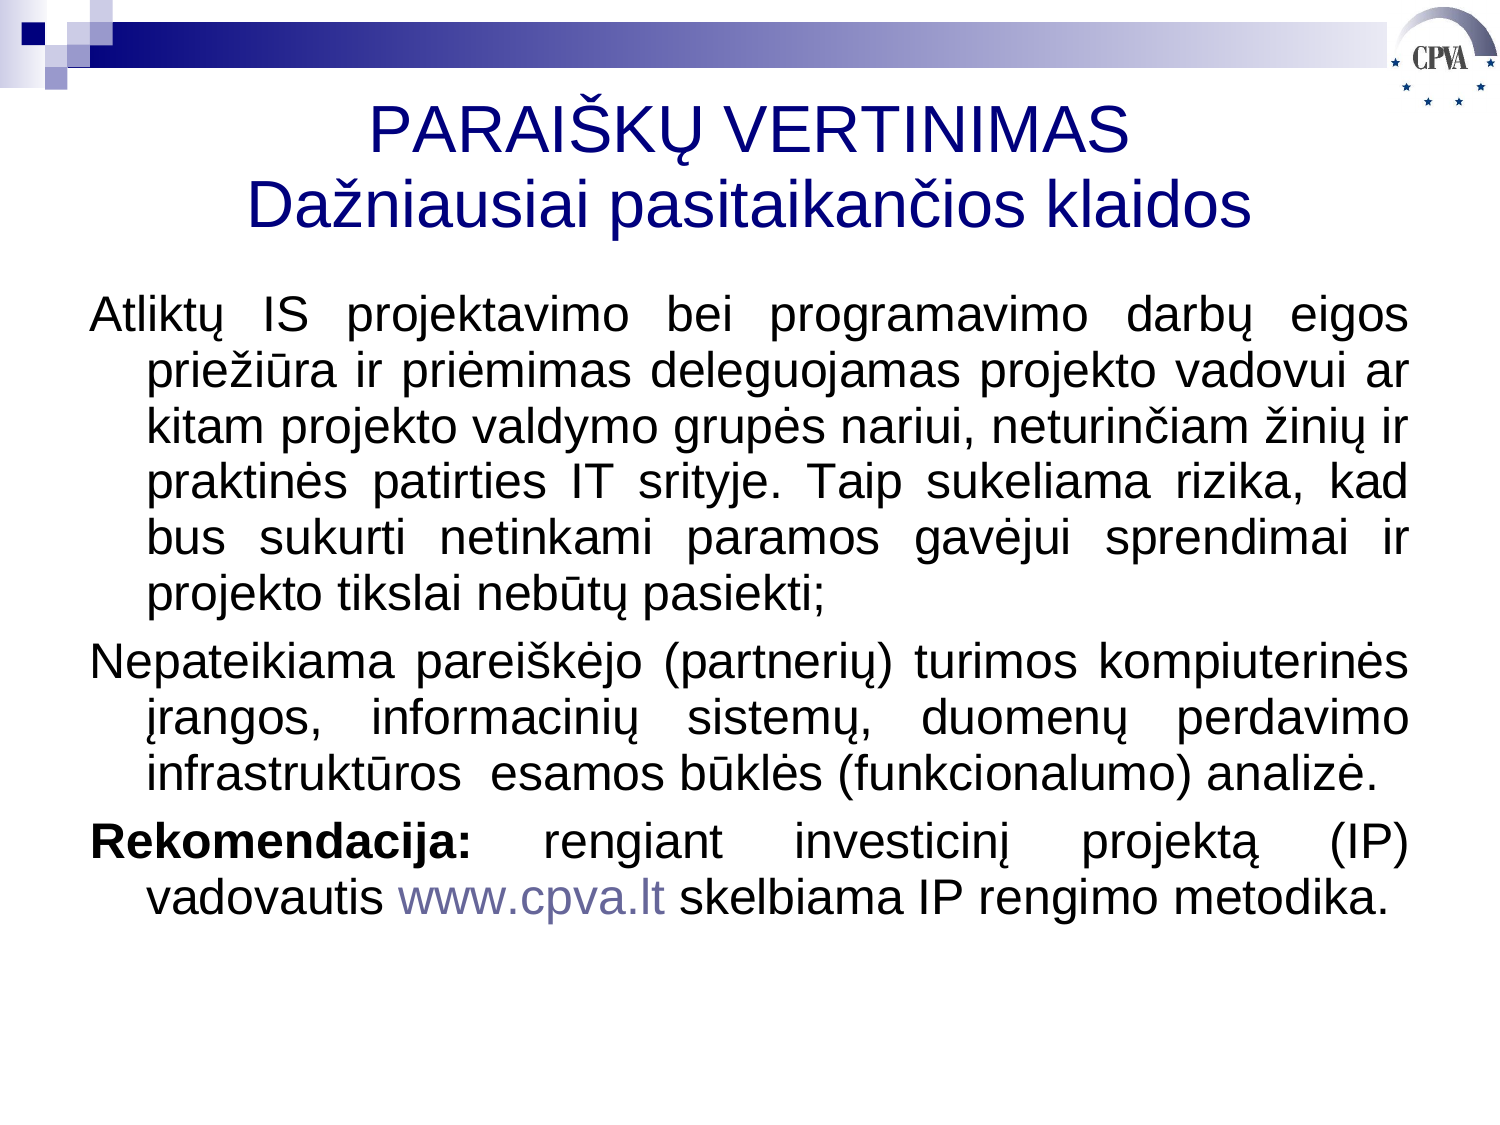

# PARAIŠKŲ VERTINIMAS Dažniausiai pasitaikančios klaidos
Atliktų IS projektavimo bei programavimo darbų eigos priežiūra ir priėmimas deleguojamas projekto vadovui ar kitam projekto valdymo grupės nariui, neturinčiam žinių ir praktinės patirties IT srityje. Taip sukeliama rizika, kad bus sukurti netinkami paramos gavėjui sprendimai ir projekto tikslai nebūtų pasiekti;
Nepateikiama pareiškėjo (partnerių) turimos kompiuterinės įrangos, informacinių sistemų, duomenų perdavimo infrastruktūros esamos būklės (funkcionalumo) analizė.
Rekomendacija: rengiant investicinį projektą (IP) vadovautis www.cpva.lt skelbiama IP rengimo metodika.